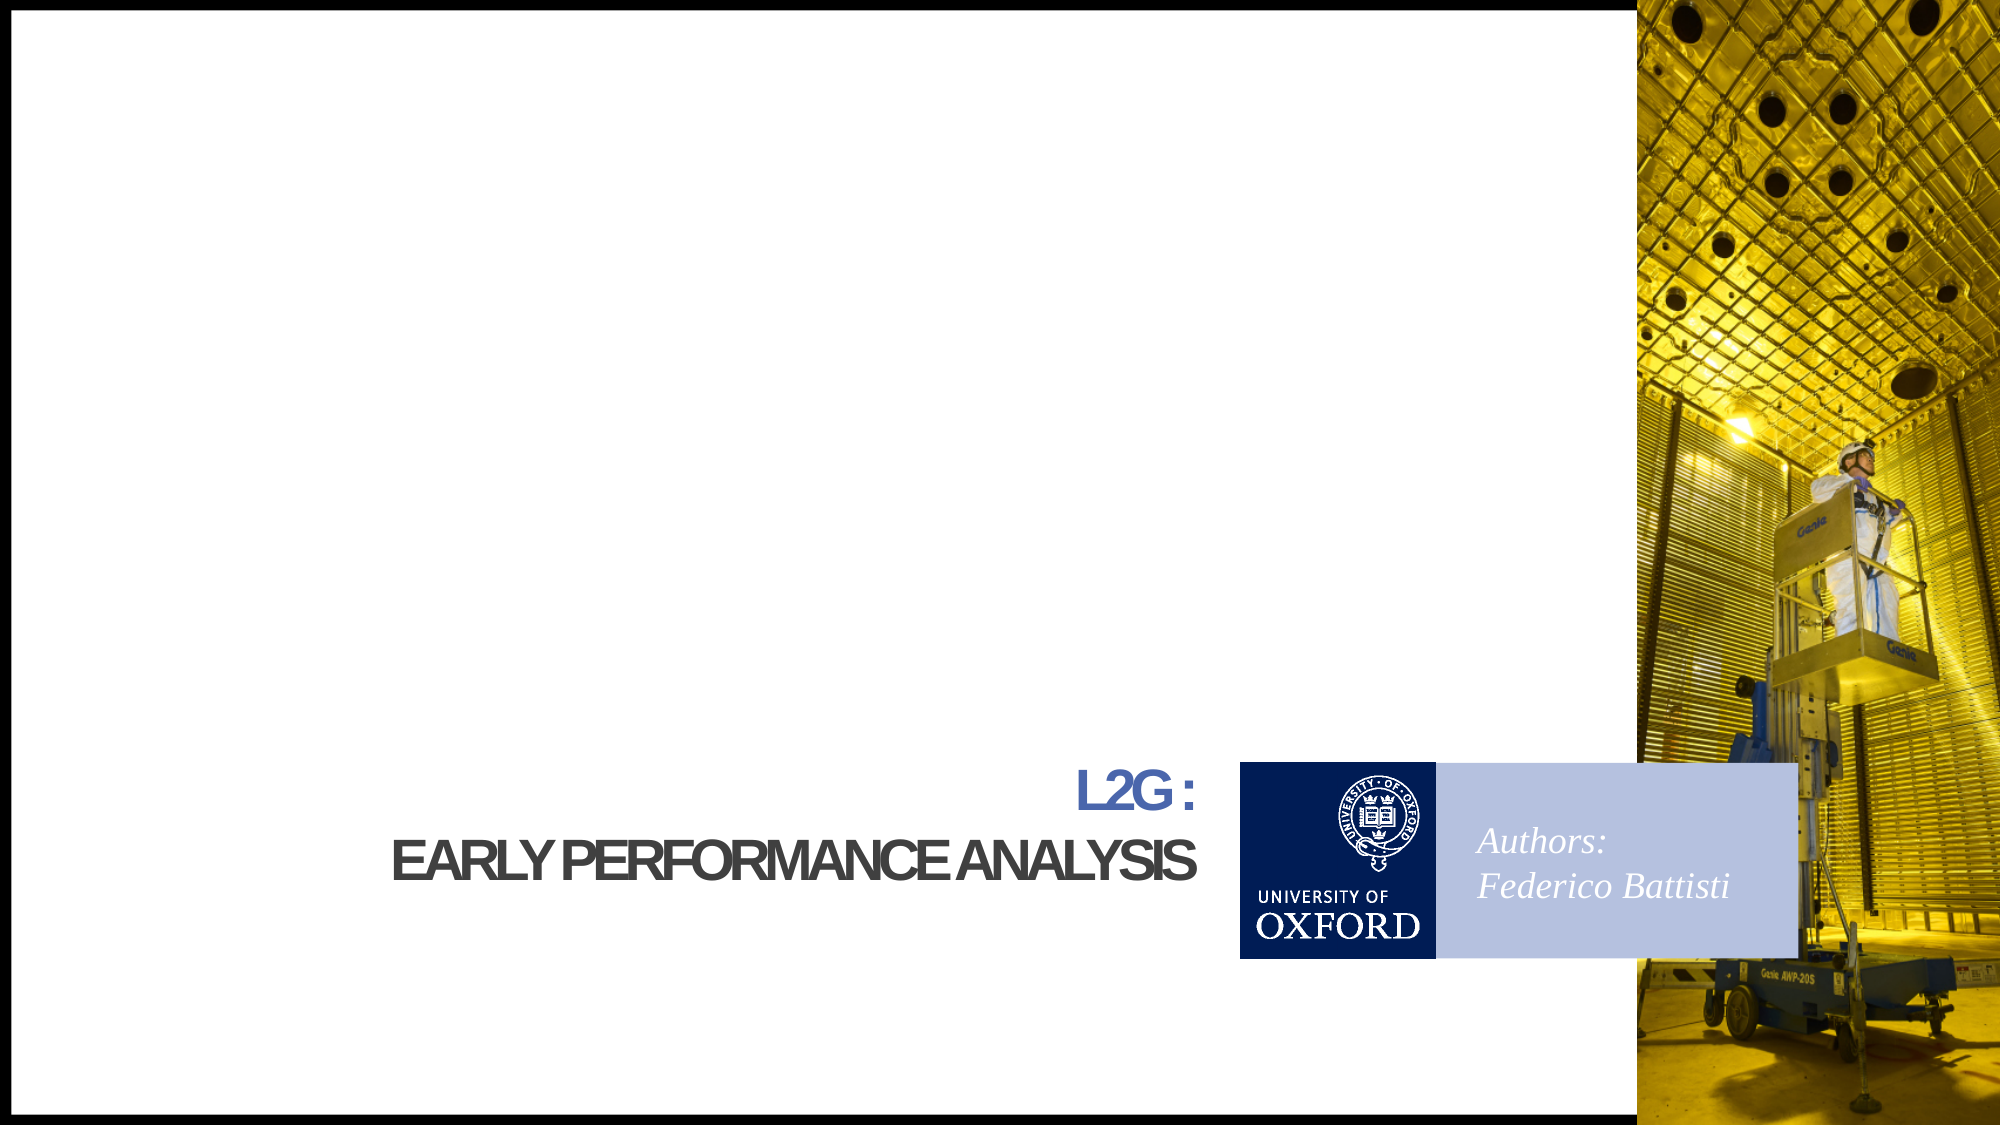

# L2G : EARLY performance analysis
Authors:                    Federico Battisti